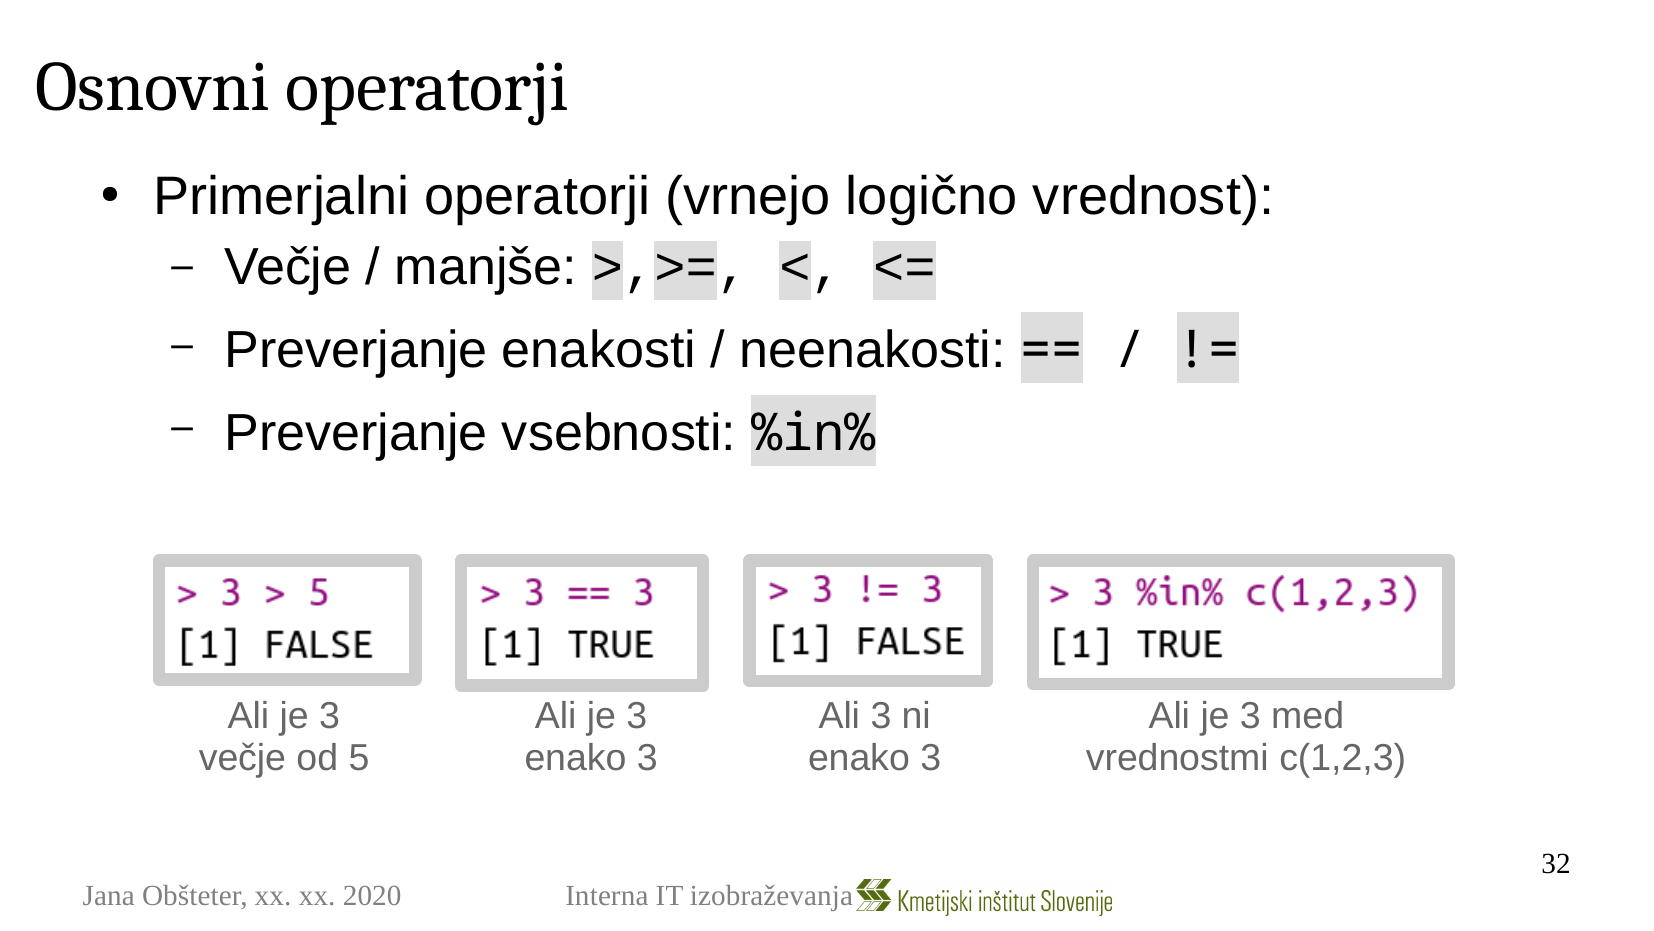

# Osnovni operatorji
Primerjalni operatorji (vrnejo logično vrednost):
Večje / manjše: >,>=, <, <=
Preverjanje enakosti / neenakosti: == / !=
Preverjanje vsebnosti: %in%
Ali je 3 večje od 5
Ali je 3 enako 3
Ali 3 ni enako 3
Ali je 3 med vrednostmi c(1,2,3)
32